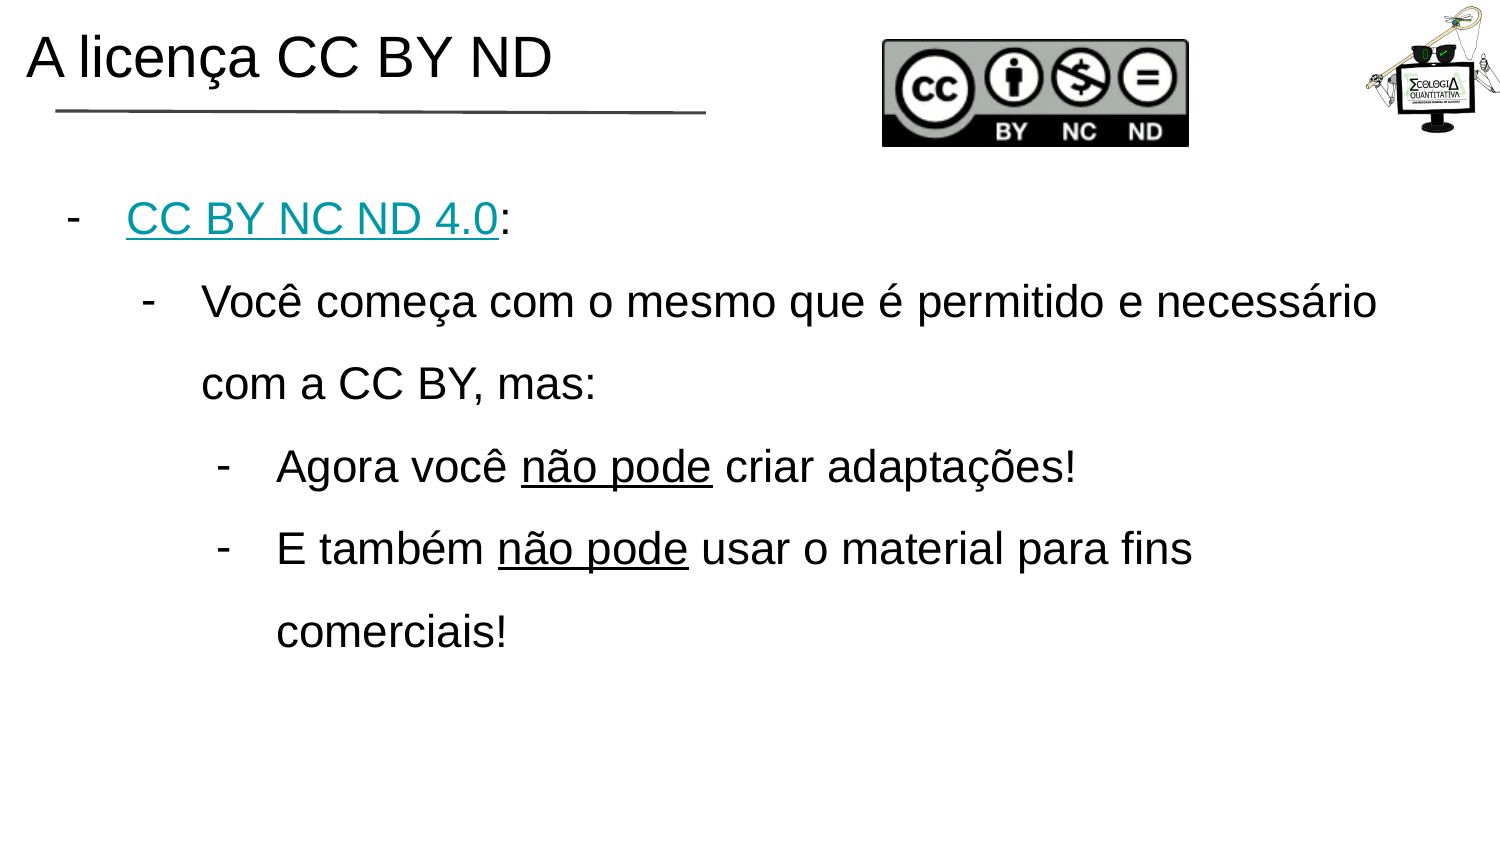

A licença CC BY ND
CC BY NC ND 4.0:
Você começa com o mesmo que é permitido e necessário com a CC BY, mas:
Agora você não pode criar adaptações!
E também não pode usar o material para fins comerciais!